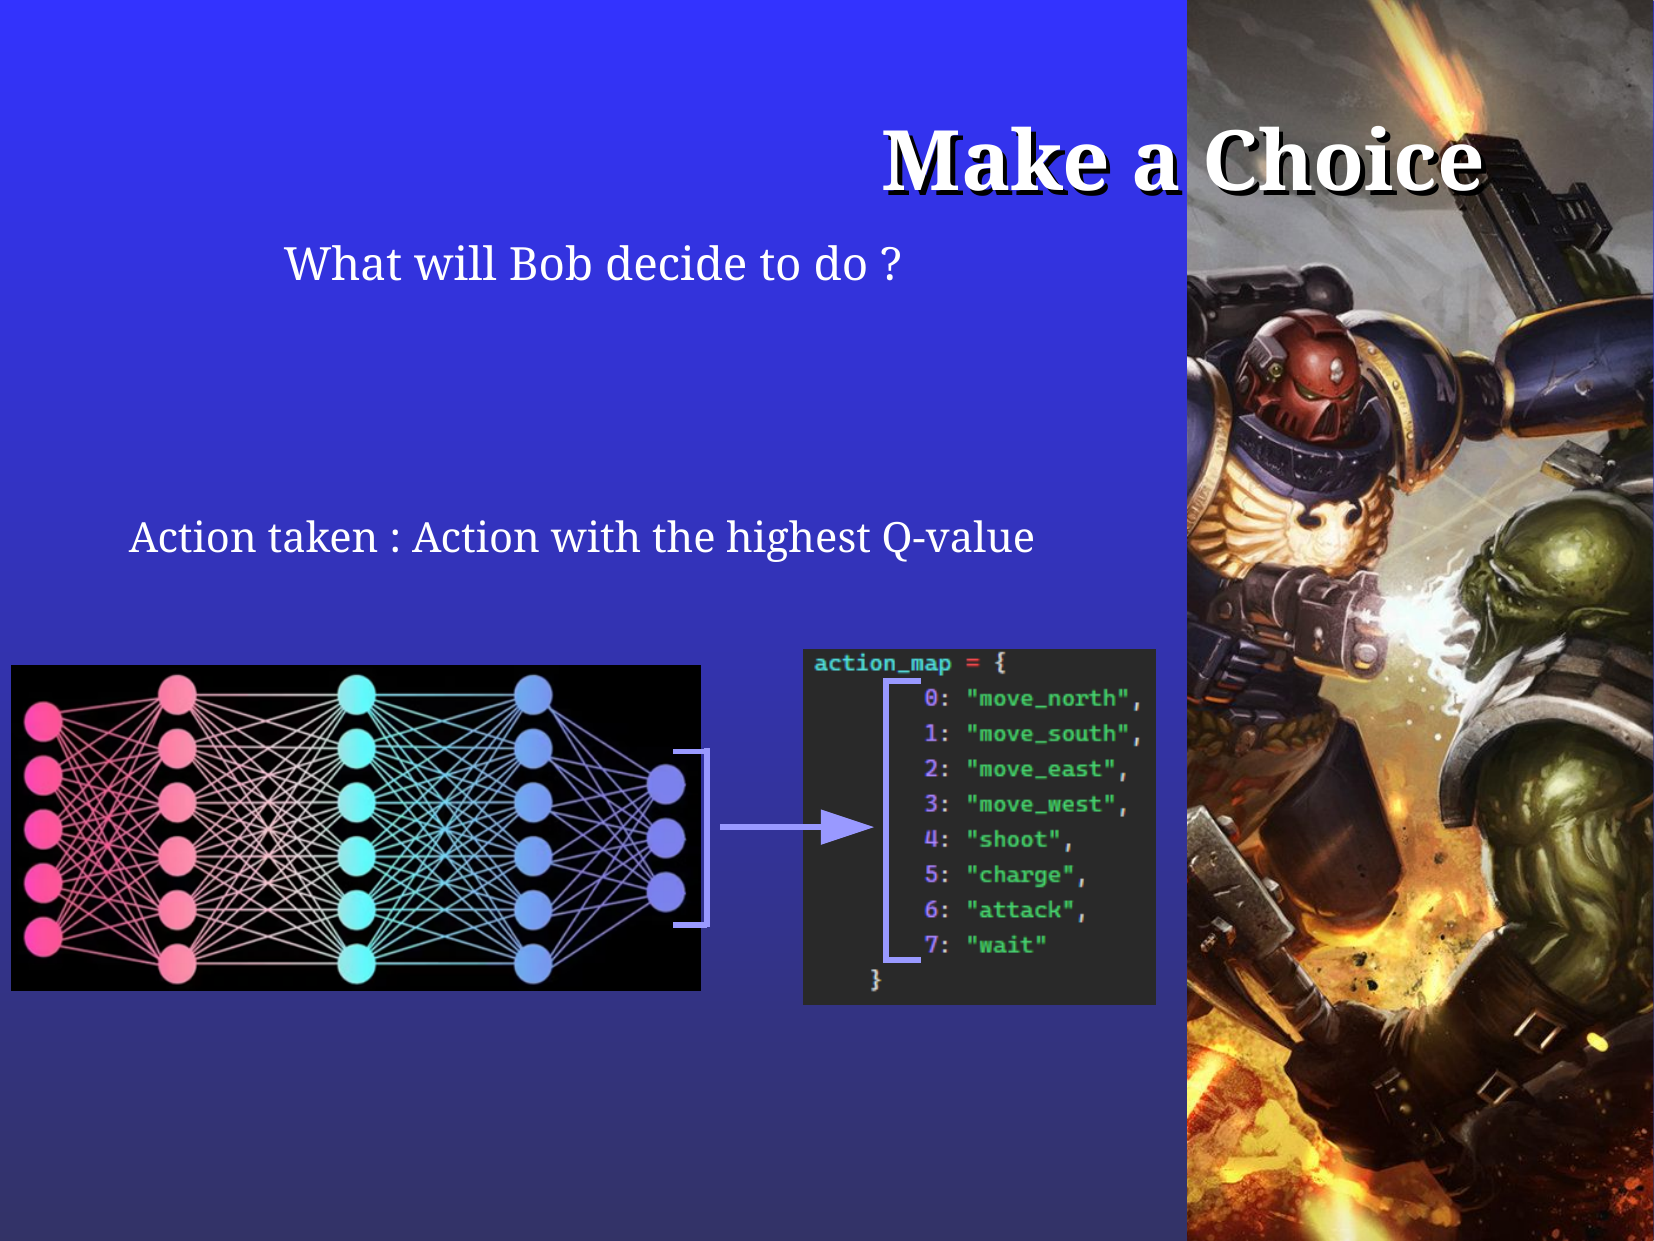

Make a Choice
What will Bob decide to do ?
Action taken : Action with the highest Q-value